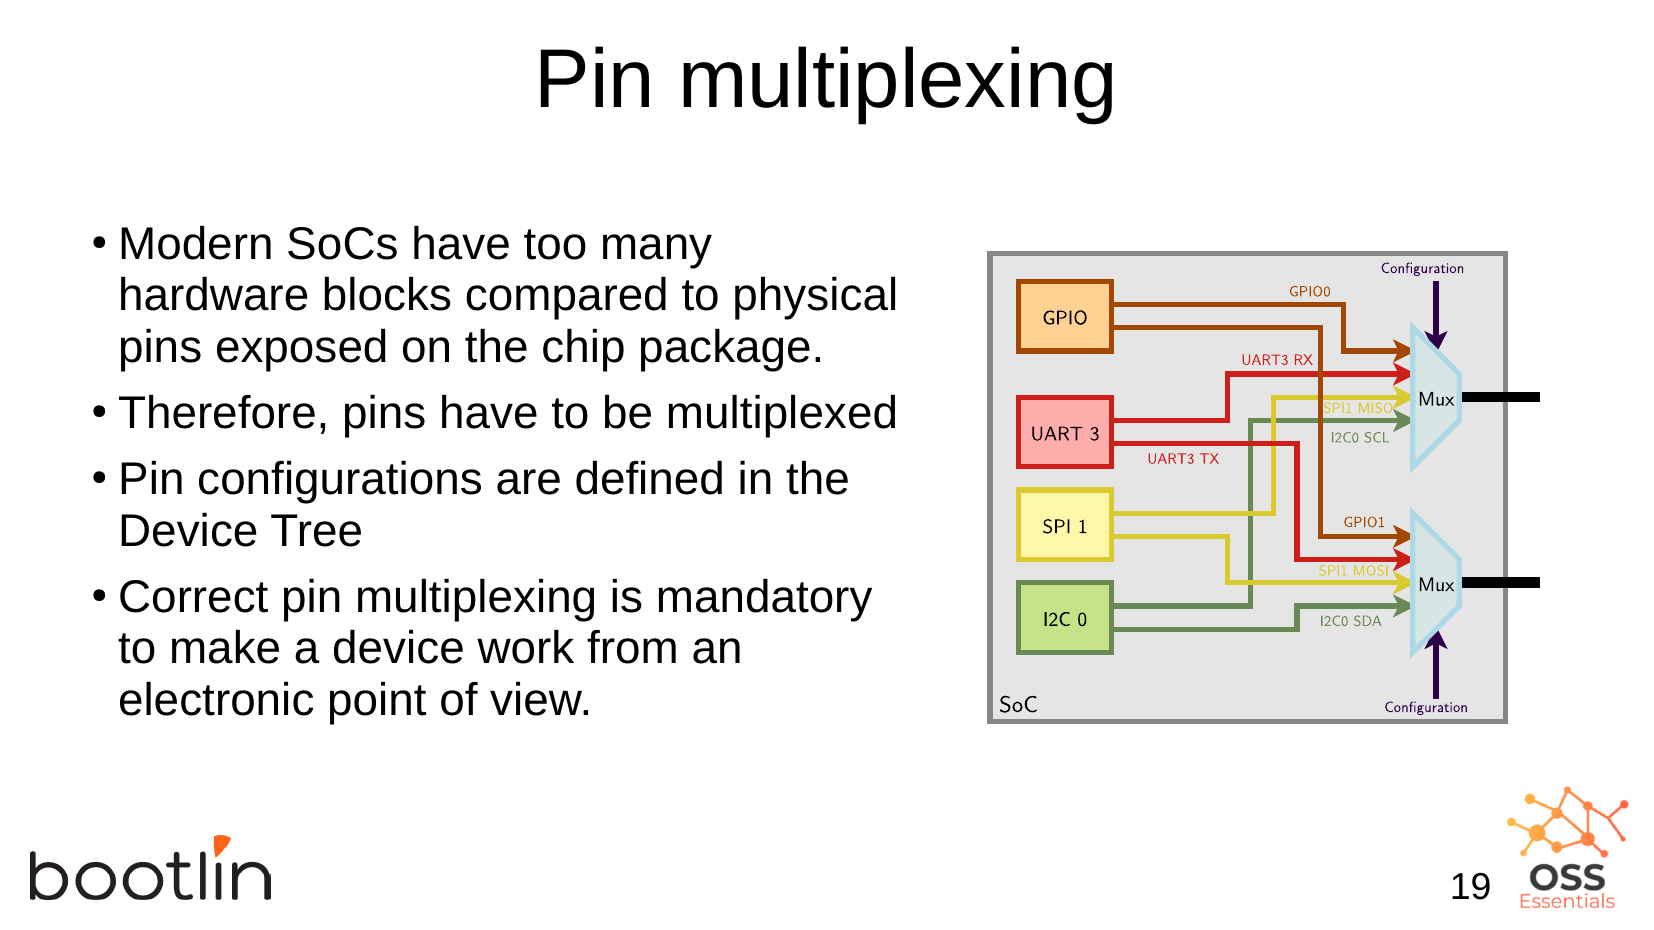

# Pin multiplexing
Modern SoCs have too many hardware blocks compared to physical pins exposed on the chip package.
Therefore, pins have to be multiplexed
Pin configurations are defined in the Device Tree
Correct pin multiplexing is mandatory
to make a device work from an electronic point of view.